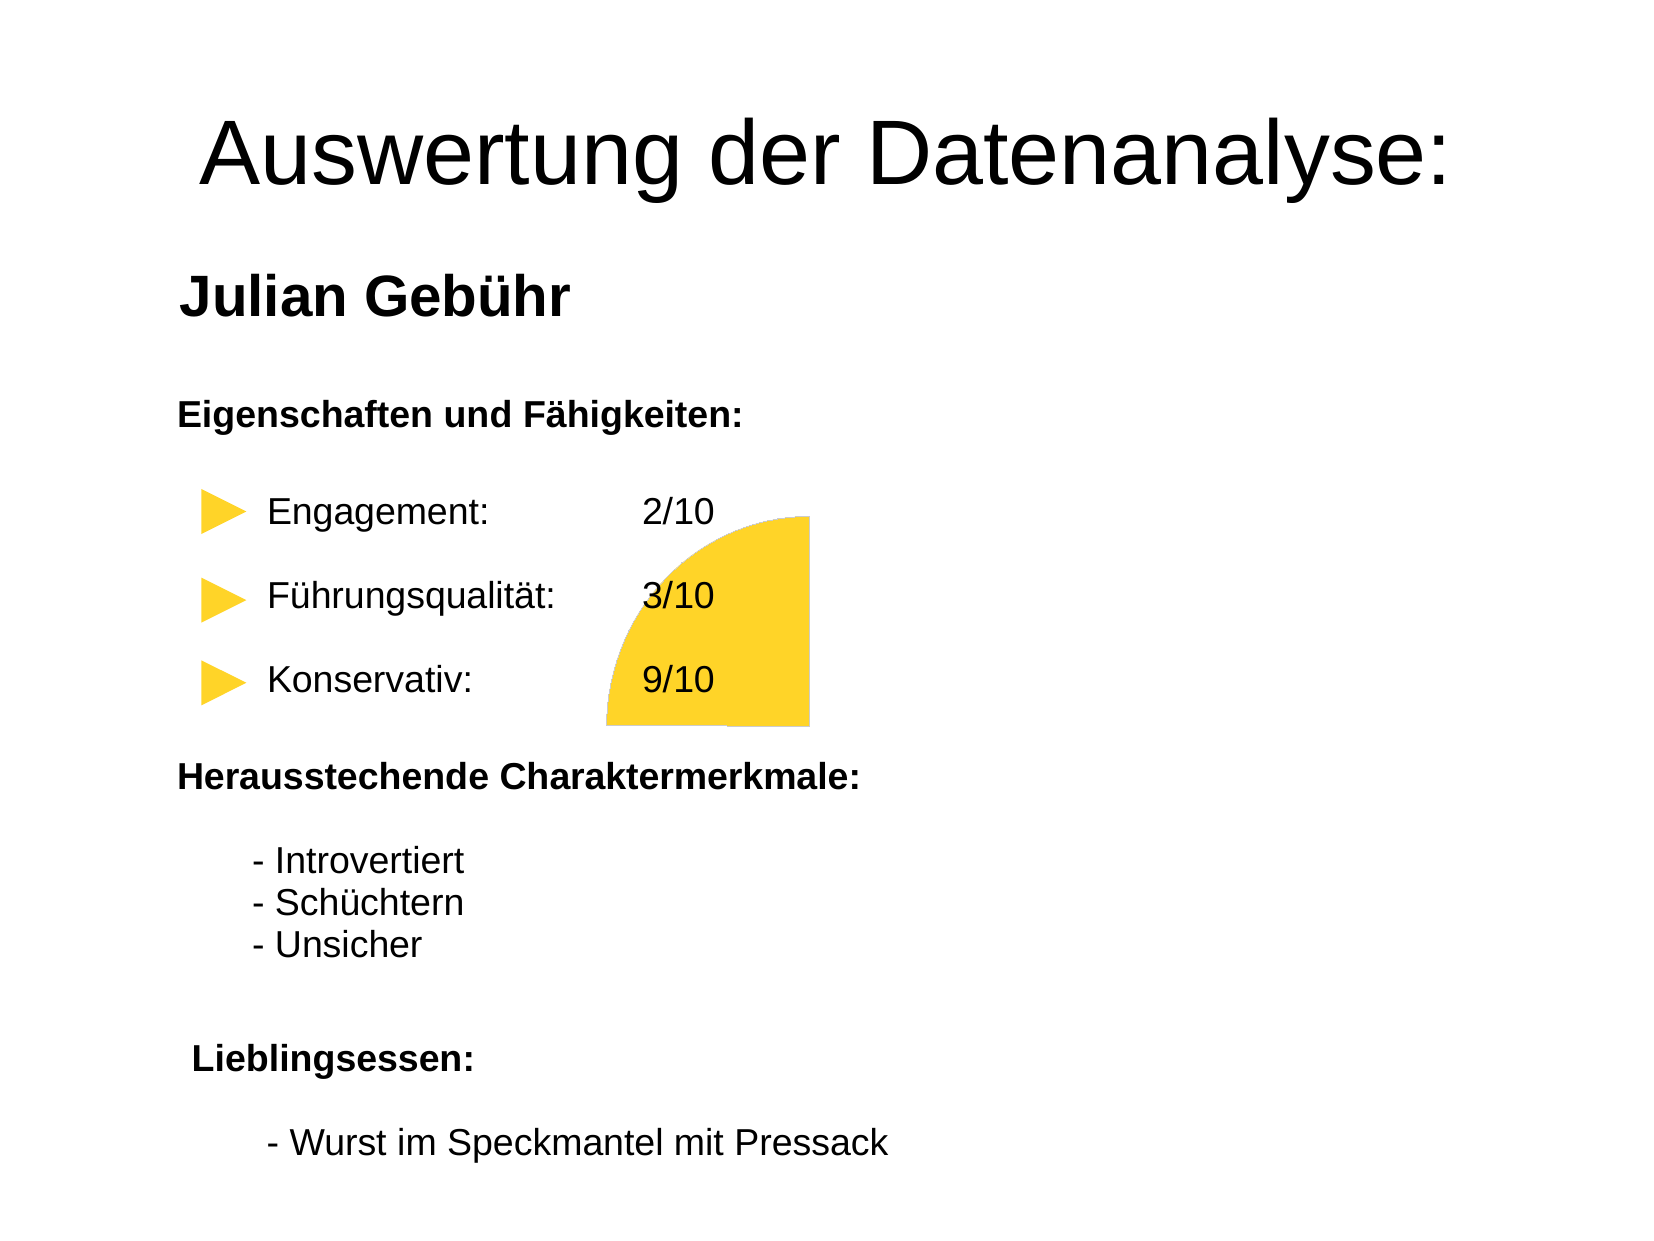

# Auswertung der Datenanalyse:
Julian Gebühr
Eigenschaften und Fähigkeiten:
Engagement: 		2/10
Führungsqualität:		3/10
Konservativ:			9/10
Herausstechende Charaktermerkmale:
	- Introvertiert
	- Schüchtern
	- Unsicher
Lieblingsessen:
	- Wurst im Speckmantel mit Pressack